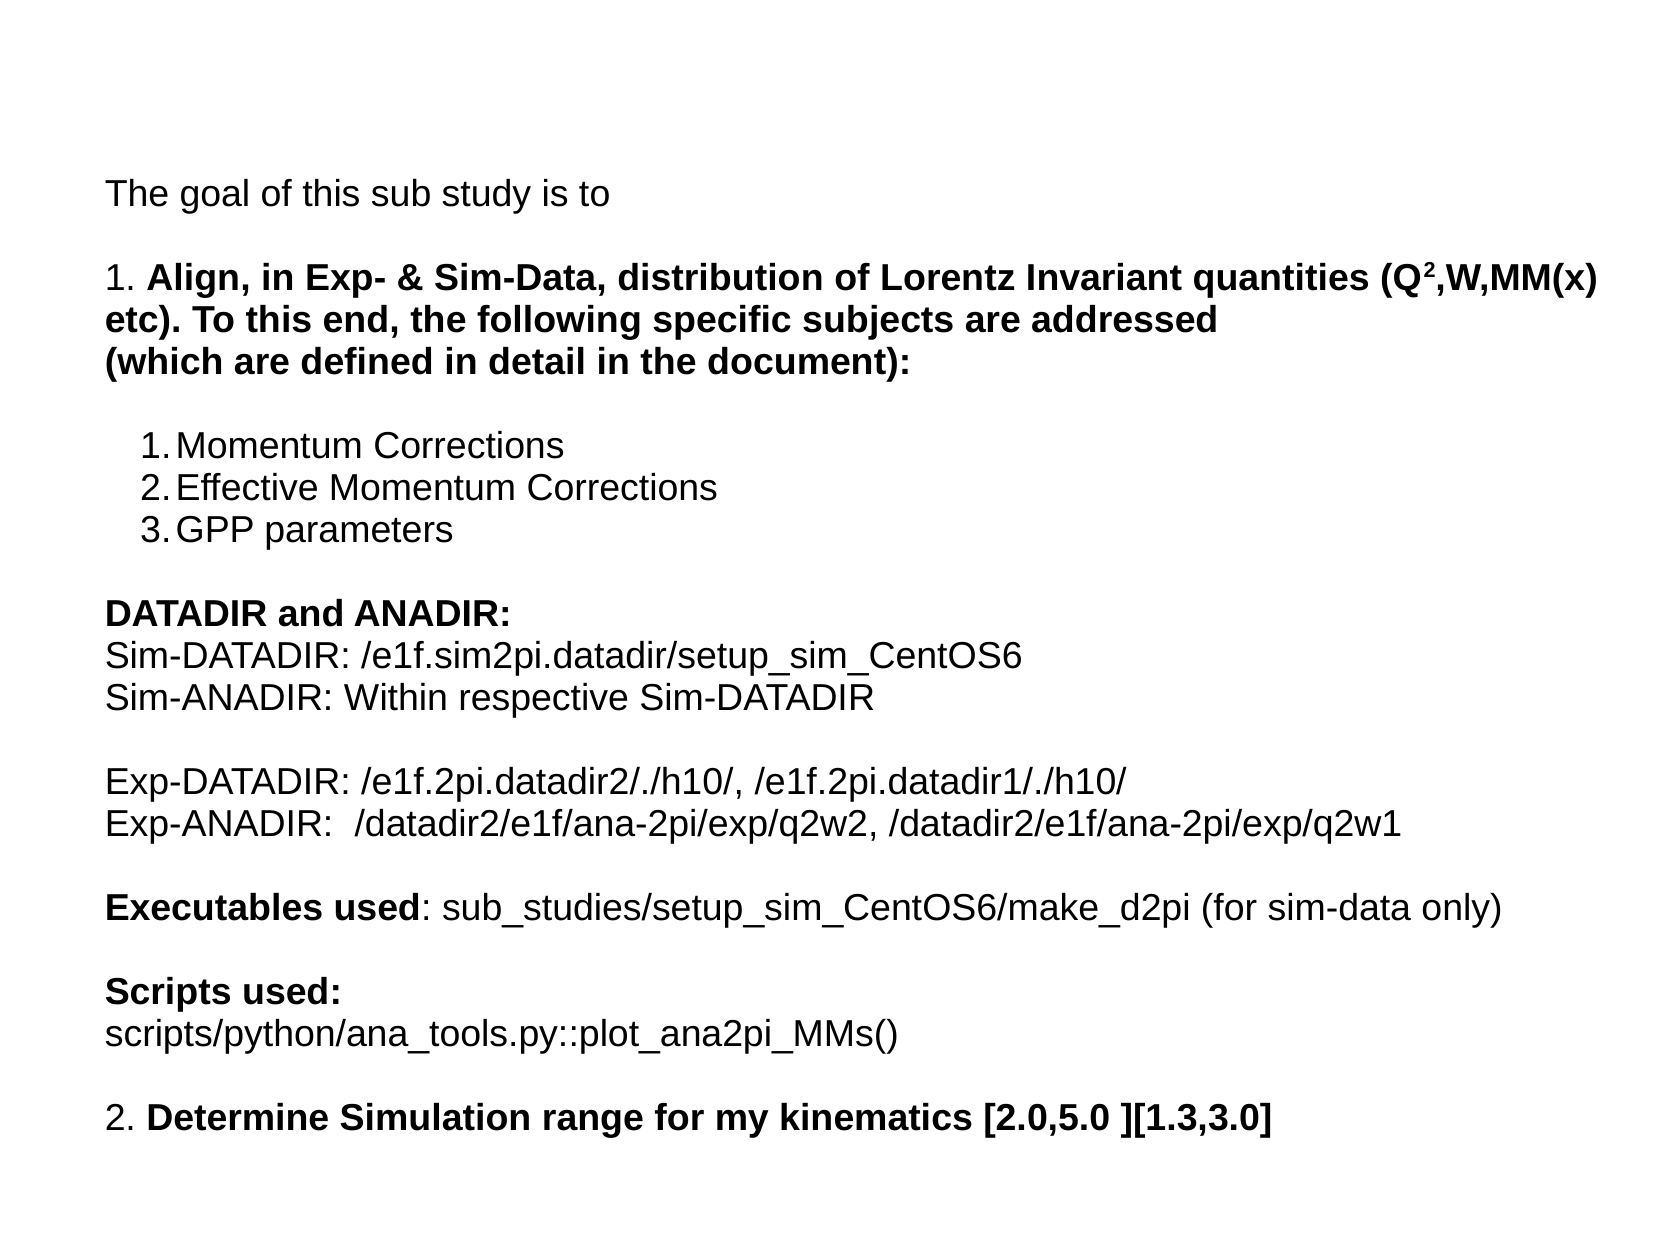

The goal of this sub study is to
1. Align, in Exp- & Sim-Data, distribution of Lorentz Invariant quantities (Q2,W,MM(x) etc). To this end, the following specific subjects are addressed
(which are defined in detail in the document):
Momentum Corrections
Effective Momentum Corrections
GPP parameters
DATADIR and ANADIR:
Sim-DATADIR: /e1f.sim2pi.datadir/setup_sim_CentOS6
Sim-ANADIR: Within respective Sim-DATADIR
Exp-DATADIR: /e1f.2pi.datadir2/./h10/, /e1f.2pi.datadir1/./h10/
Exp-ANADIR: /datadir2/e1f/ana-2pi/exp/q2w2, /datadir2/e1f/ana-2pi/exp/q2w1
Executables used: sub_studies/setup_sim_CentOS6/make_d2pi (for sim-data only)
Scripts used:
scripts/python/ana_tools.py::plot_ana2pi_MMs()
2. Determine Simulation range for my kinematics [2.0,5.0 ][1.3,3.0]